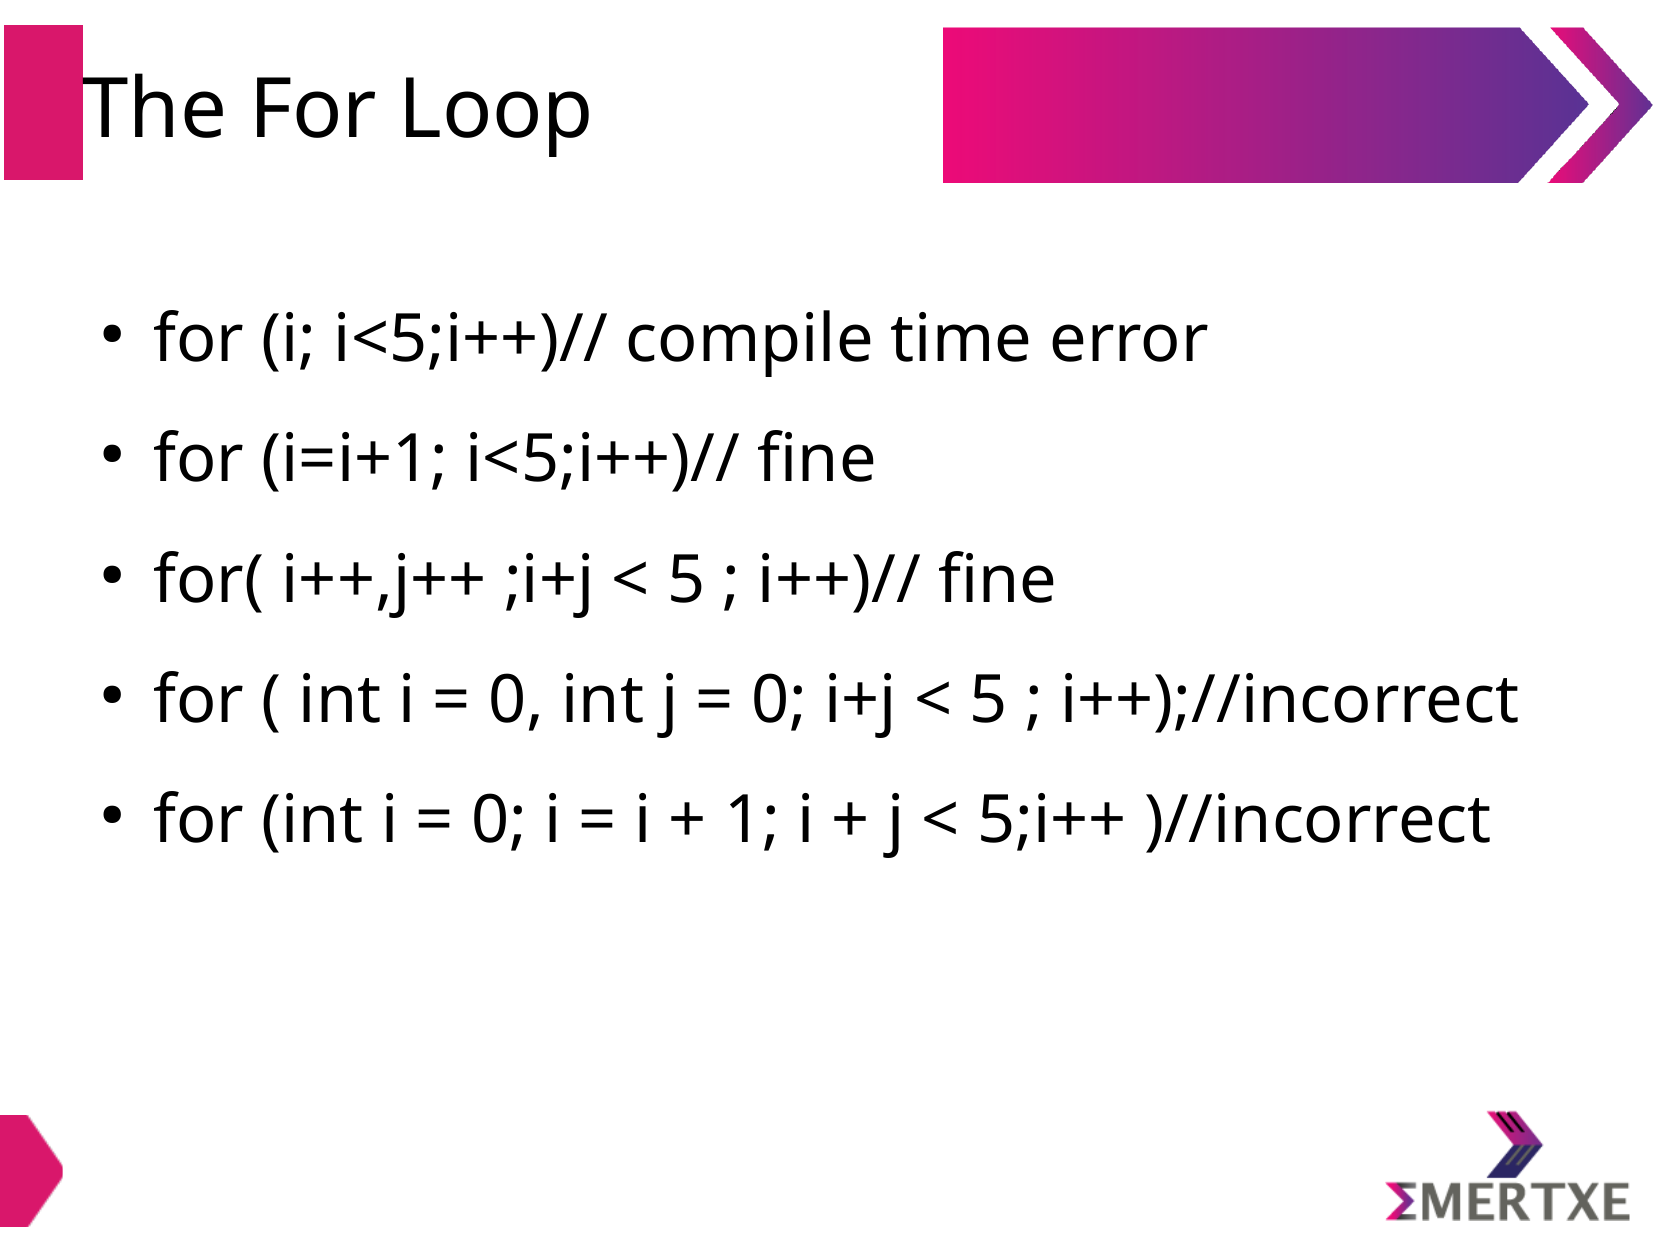

# The For Loop
for (i; i<5;i++)// compile time error
for (i=i+1; i<5;i++)// fine
for( i++,j++ ;i+j < 5 ; i++)// fine
for ( int i = 0, int j = 0; i+j < 5 ; i++);//incorrect
for (int i = 0; i = i + 1; i + j < 5;i++ )//incorrect